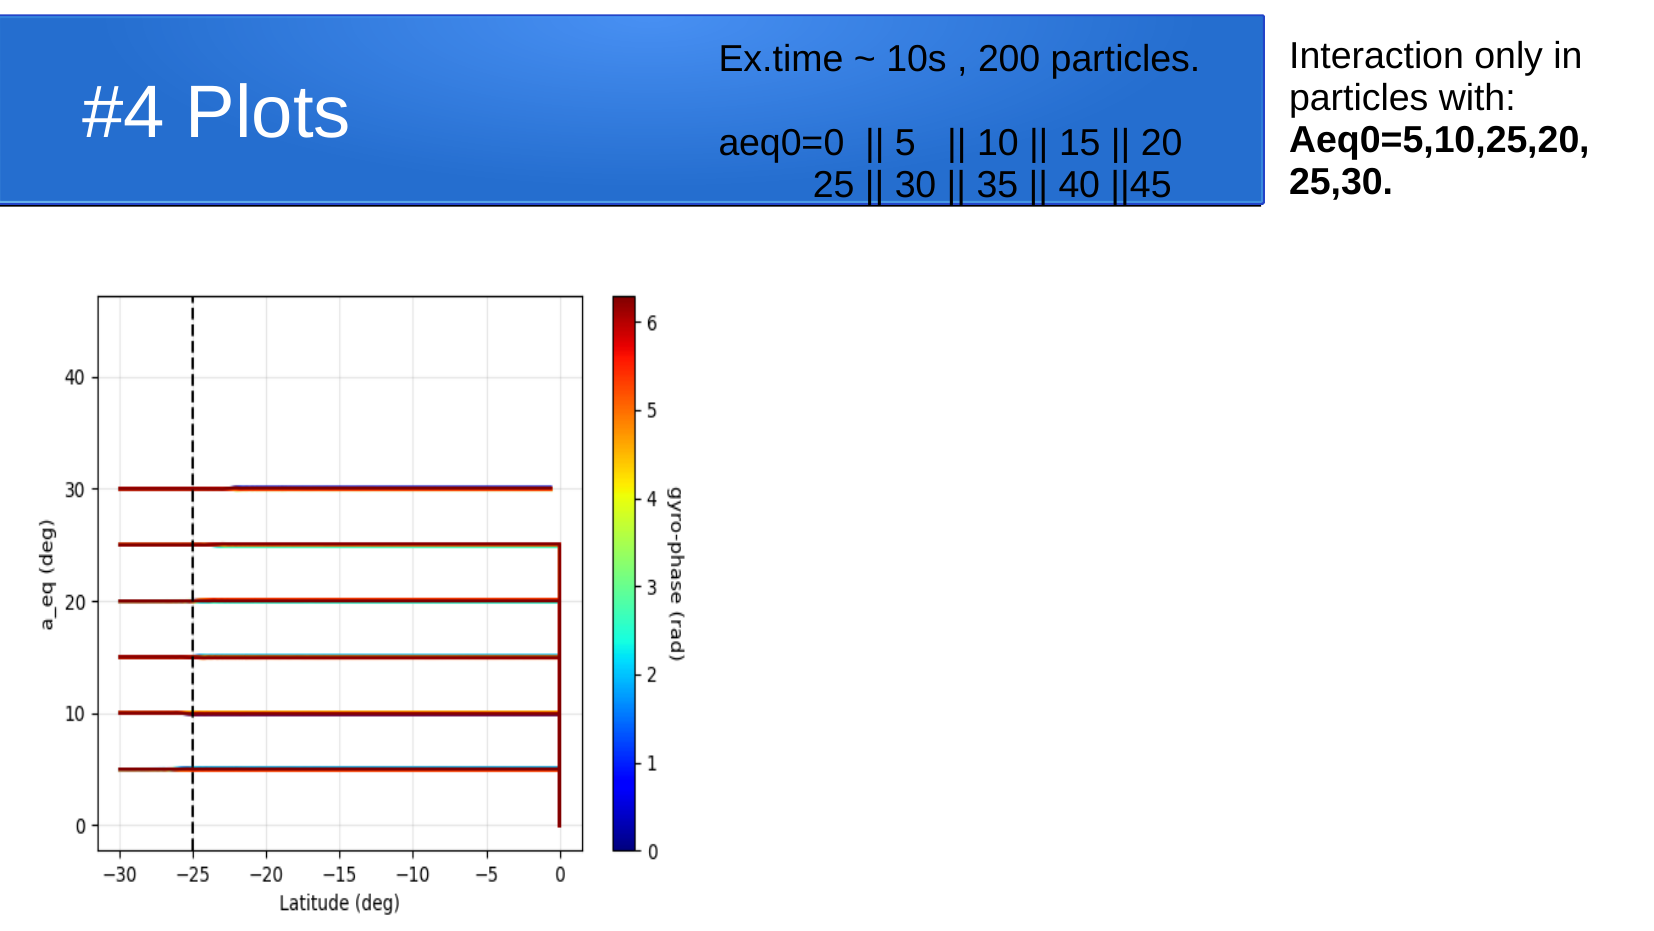

Interaction only in particles with:
Aeq0=5,10,25,20,25,30.
Ex.time ~ 10s , 200 particles.
aeq0=0 || 5 || 10 || 15 || 20
 25 || 30 || 35 || 40 ||45
# #4 Plots